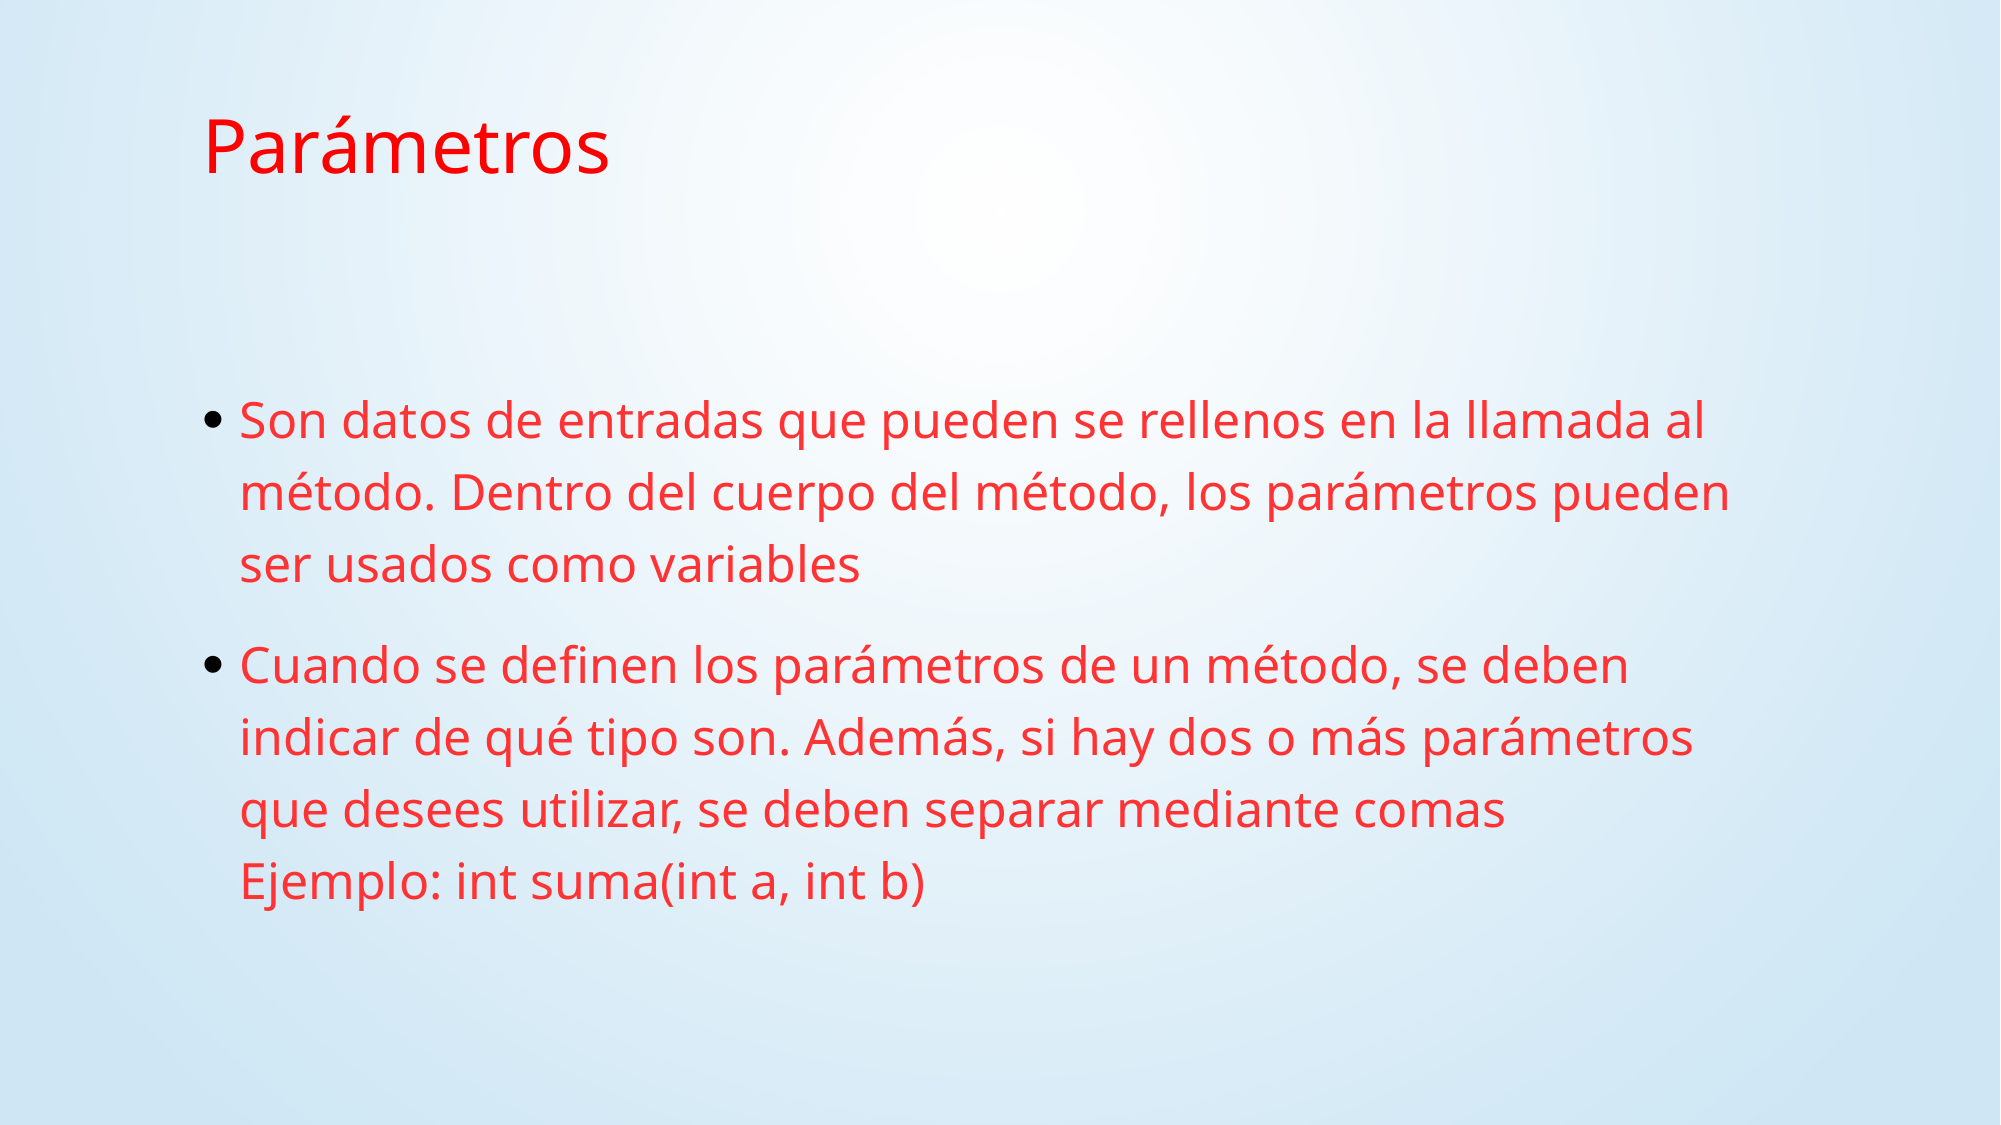

# Parámetros
Son datos de entradas que pueden se rellenos en la llamada al método. Dentro del cuerpo del método, los parámetros pueden ser usados como variables
Cuando se definen los parámetros de un método, se deben indicar de qué tipo son. Además, si hay dos o más parámetros que desees utilizar, se deben separar mediante comas
Ejemplo: int suma(int a, int b)